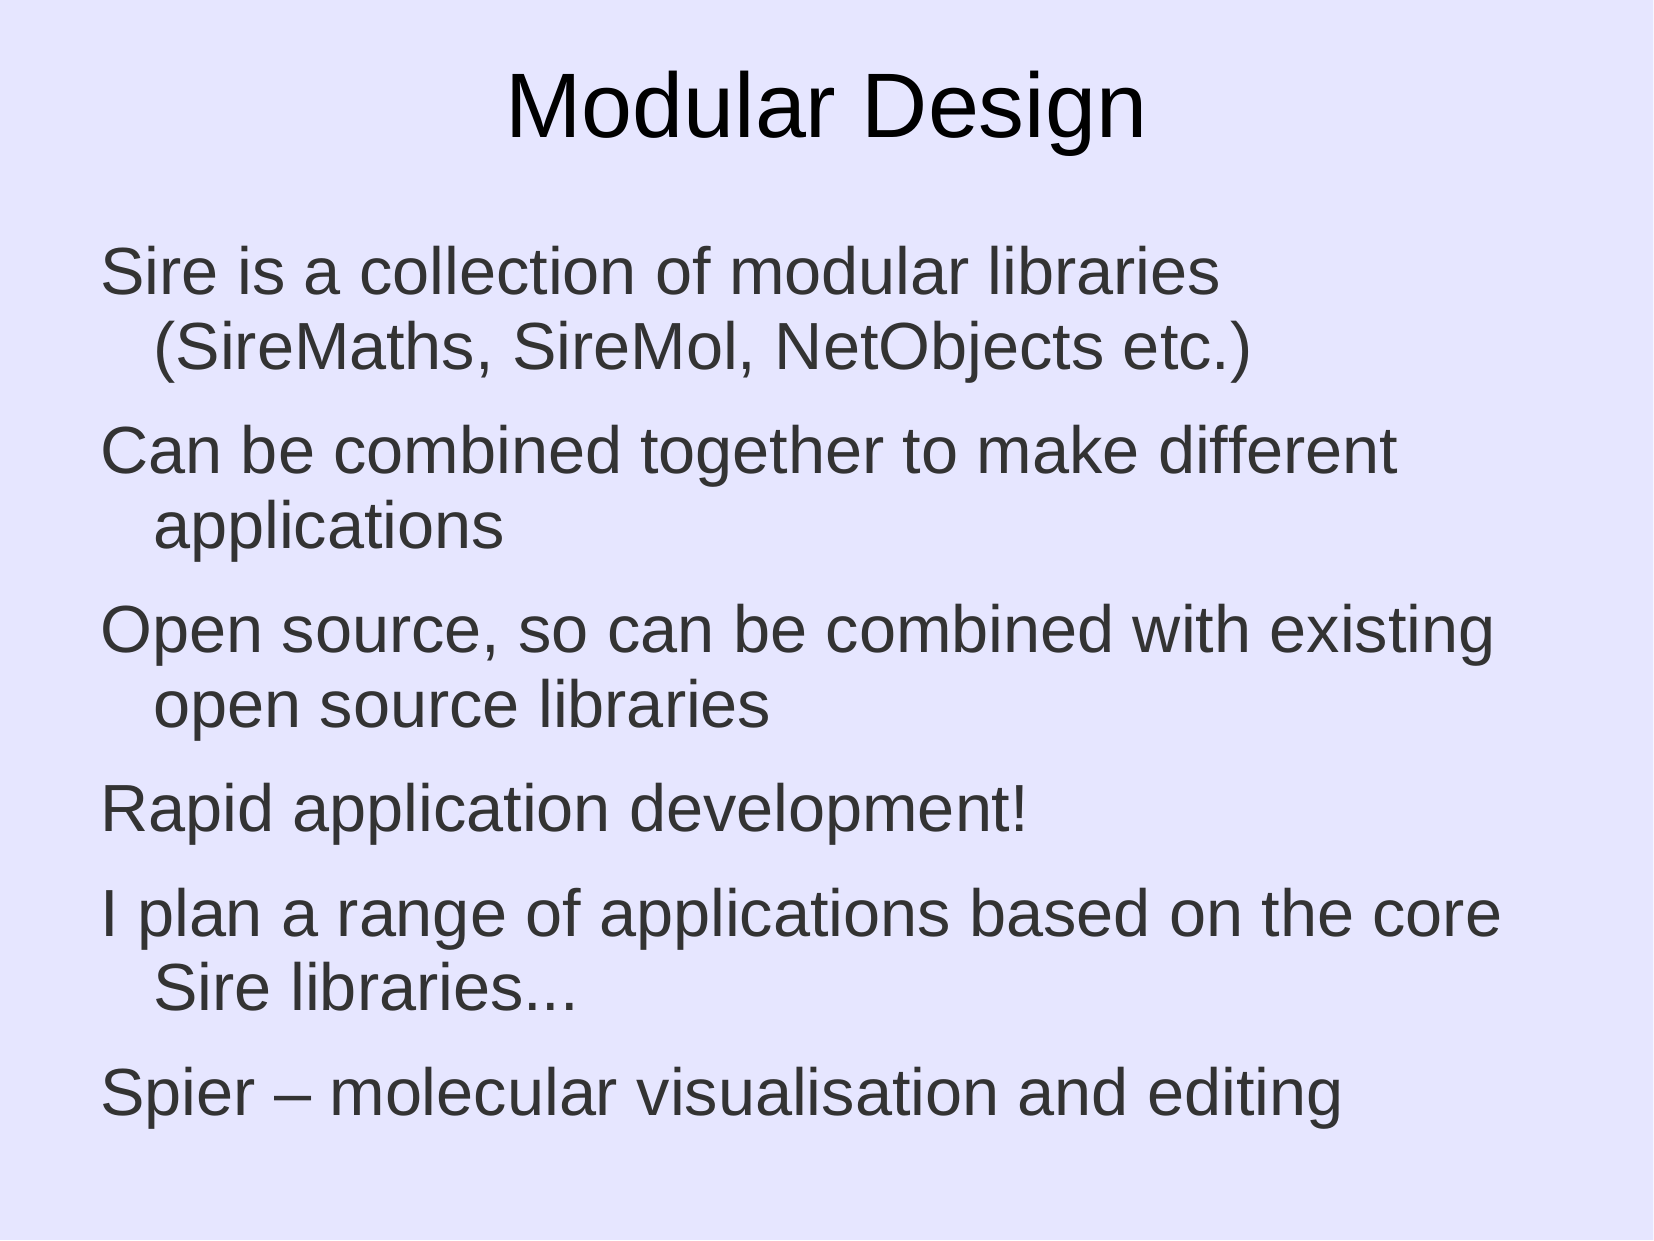

# Modular Design
Sire is a collection of modular libraries (SireMaths, SireMol, NetObjects etc.)
Can be combined together to make different applications
Open source, so can be combined with existing open source libraries
Rapid application development!
I plan a range of applications based on the core Sire libraries...
Spier – molecular visualisation and editing